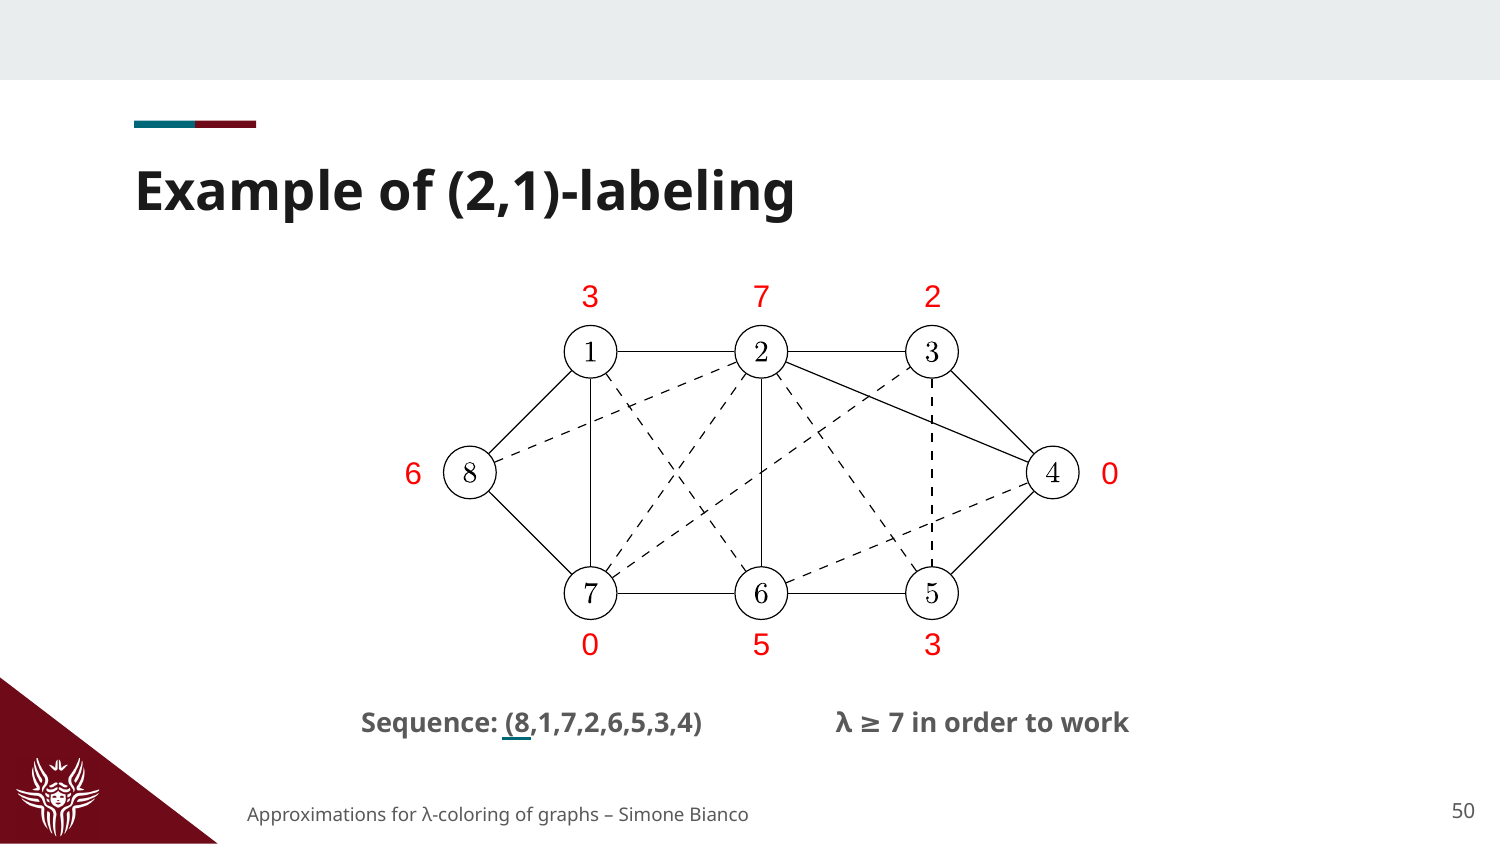

# Example of (2,1)-labeling
2
7
3
0
6
3
5
0
Sequence: (8,1,7,2,6,5,3,4)
λ ≥ 7 in order to work
Approximations for λ-coloring of graphs – Simone Bianco